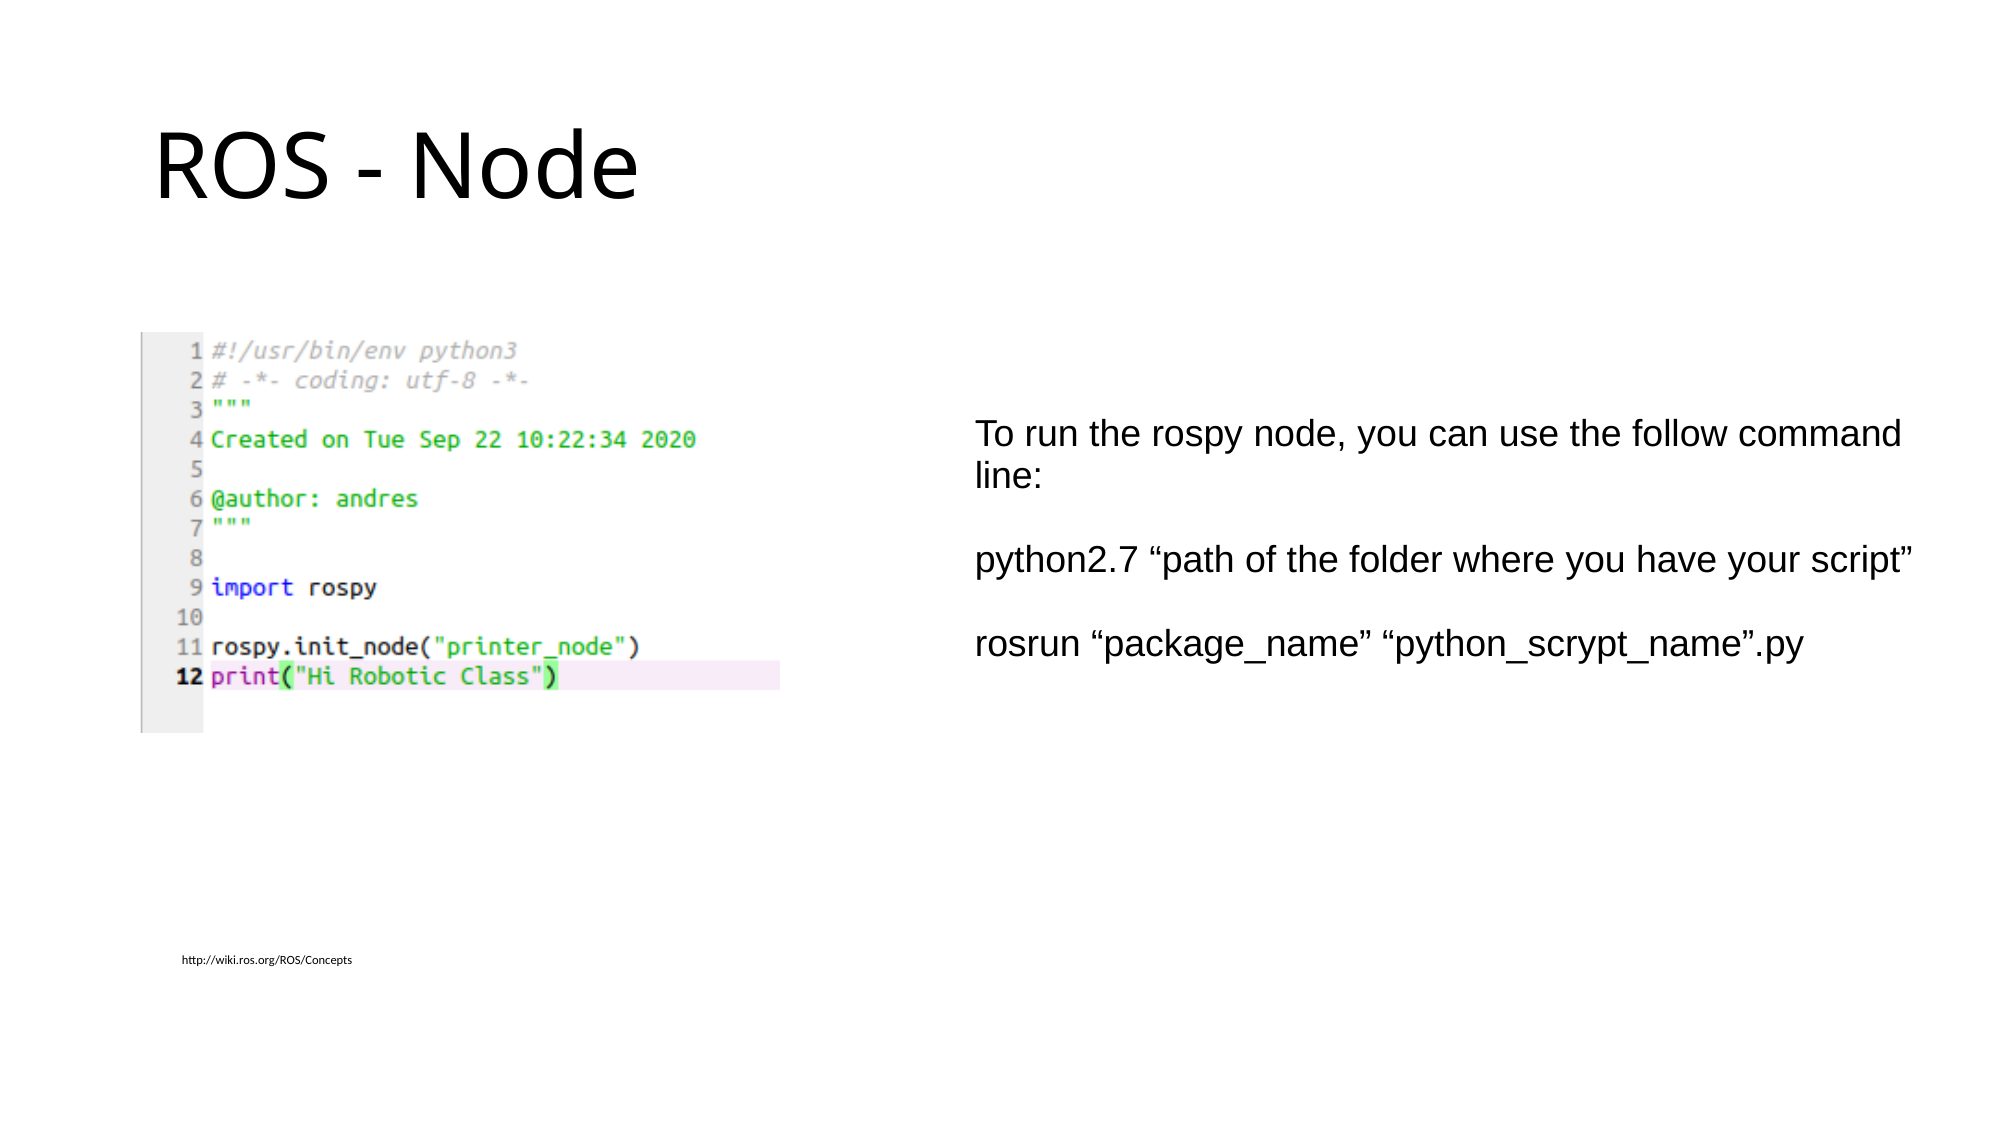

# ROS - Node
To run the rospy node, you can use the follow command line:
python2.7 “path of the folder where you have your script”
rosrun “package_name” “python_scrypt_name”.py
http://wiki.ros.org/ROS/Concepts